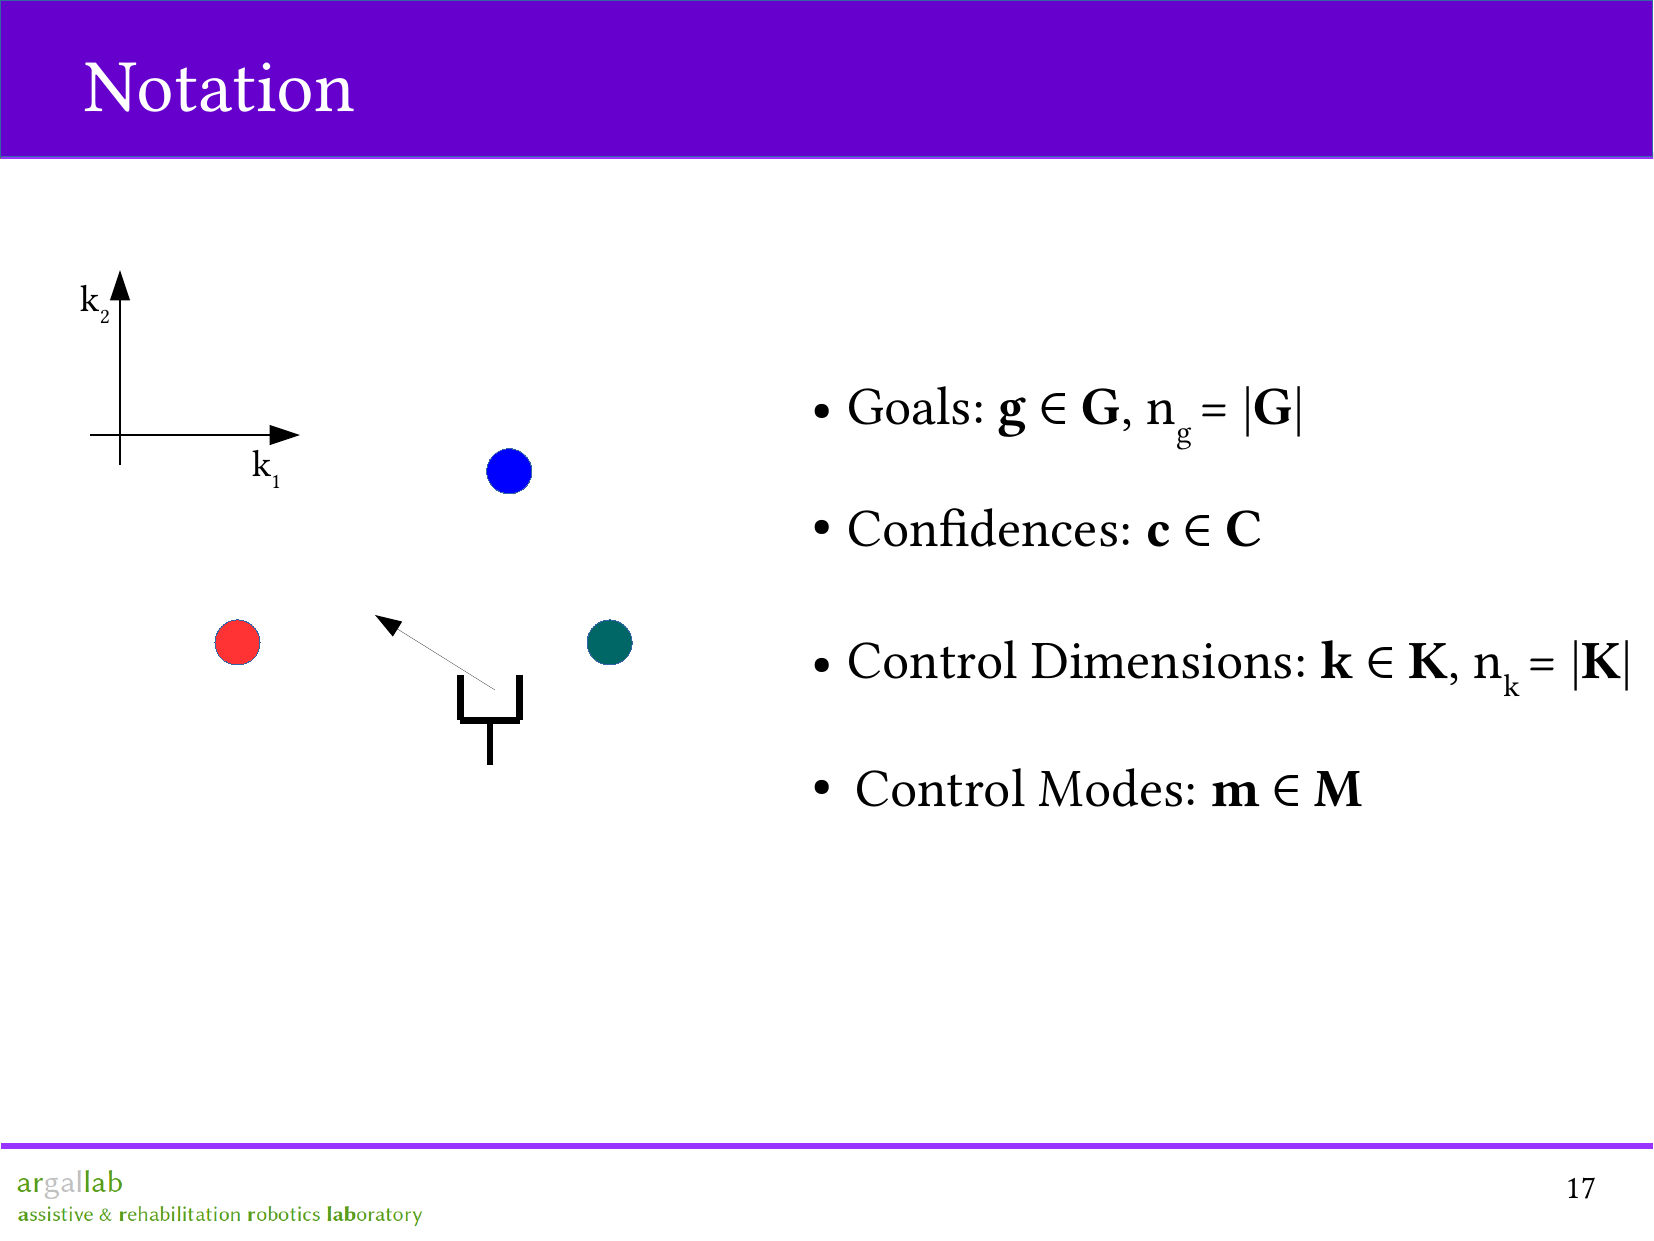

Notation
k2
Goals: g ∈ G, ng = |G|
Confidences: c ∈ C
k1
Control Dimensions: k ∈ K, nk = |K|
 Control Modes: m ∈ M